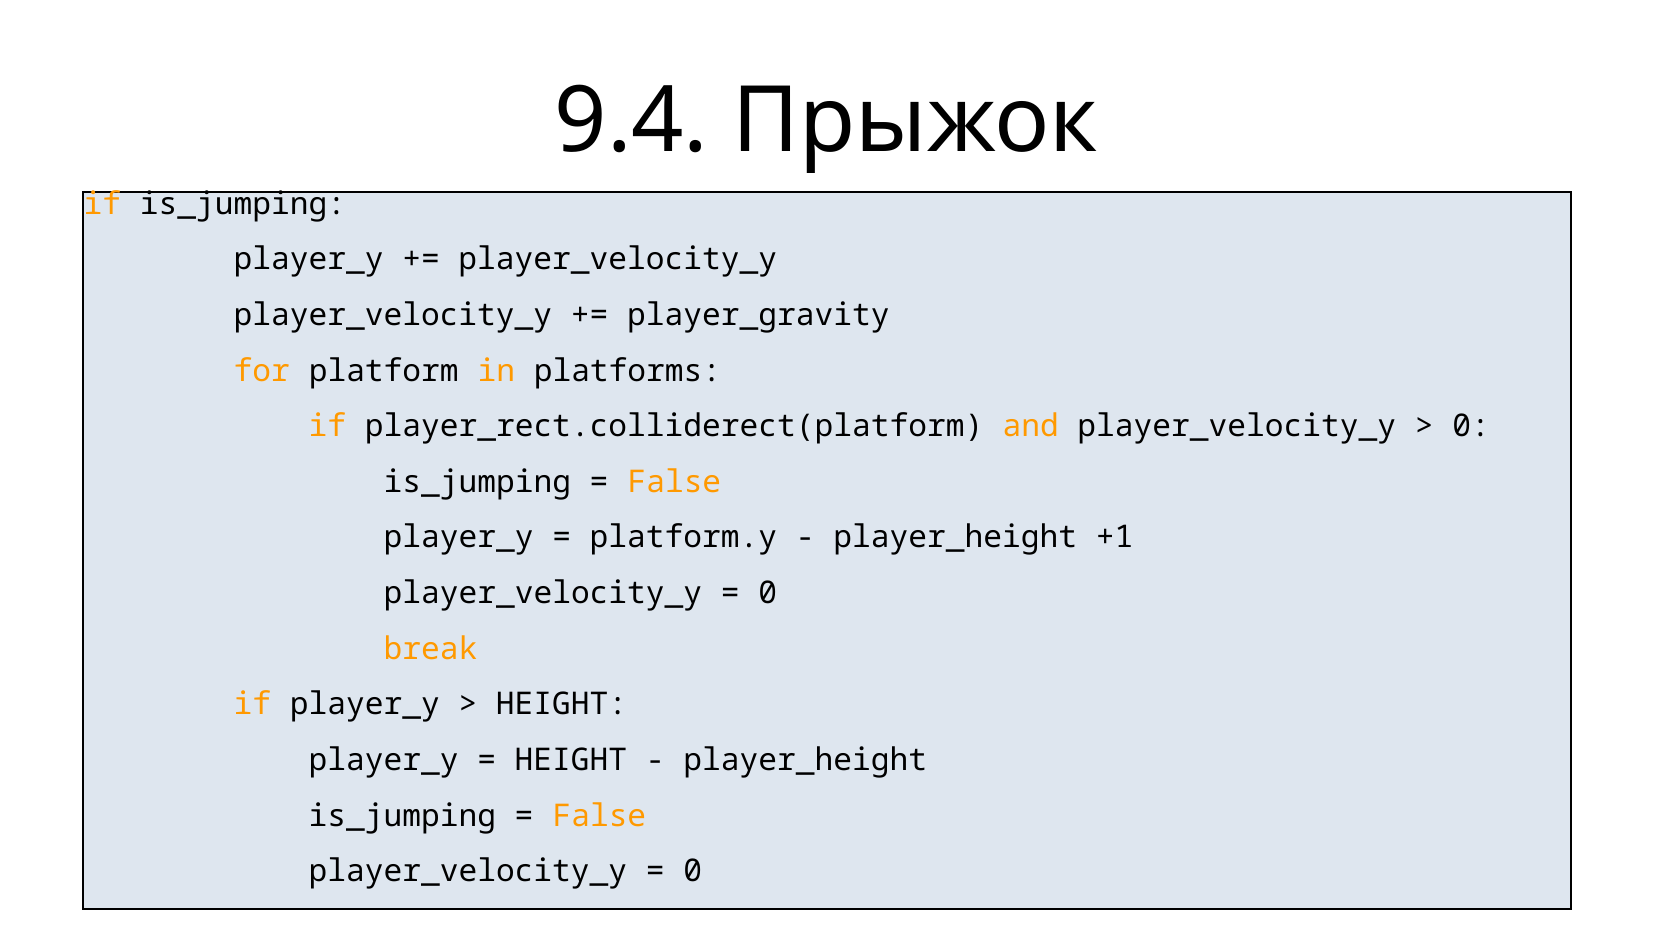

# 9.4. Прыжок
if is_jumping:
 player_y += player_velocity_y
 player_velocity_y += player_gravity
 for platform in platforms:
 if player_rect.colliderect(platform) and player_velocity_y > 0:
 is_jumping = False
 player_y = platform.y - player_height +1
 player_velocity_y = 0
 break
 if player_y > HEIGHT:
 player_y = HEIGHT - player_height
 is_jumping = False
 player_velocity_y = 0